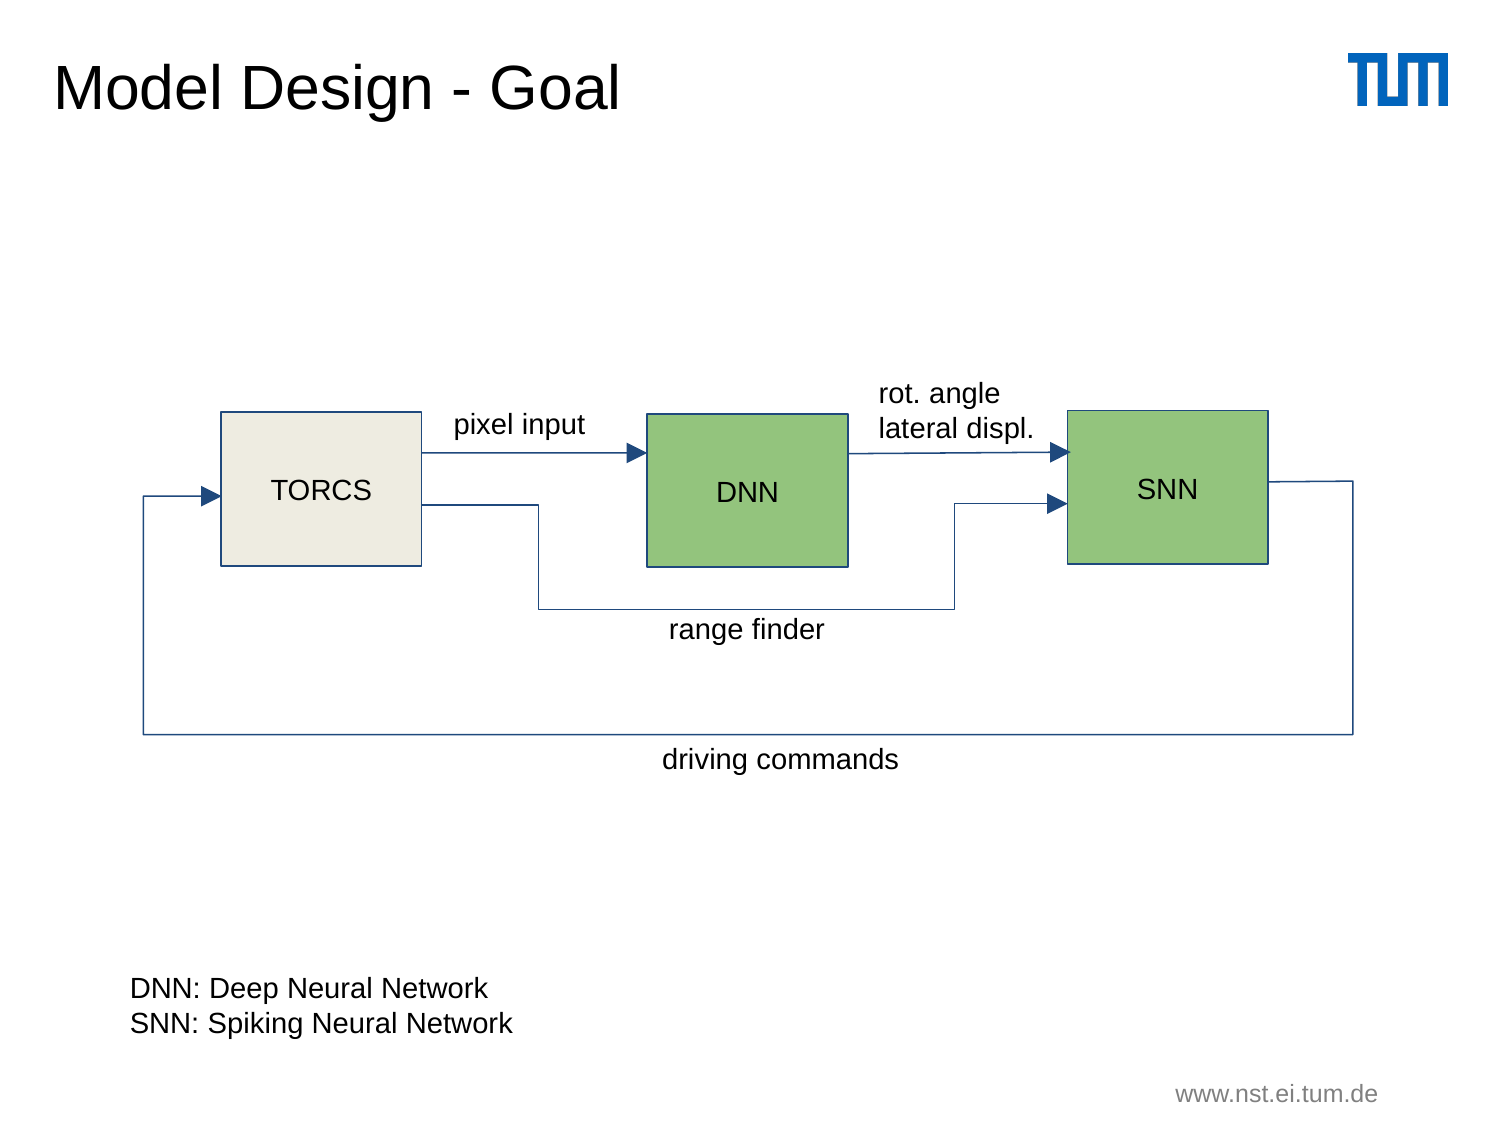

Model Design - Goal
rot. angle
lateral displ.
pixel input
SNN
TORCS
DNN
range finder
driving commands
DNN: Deep Neural Network
SNN: Spiking Neural Network